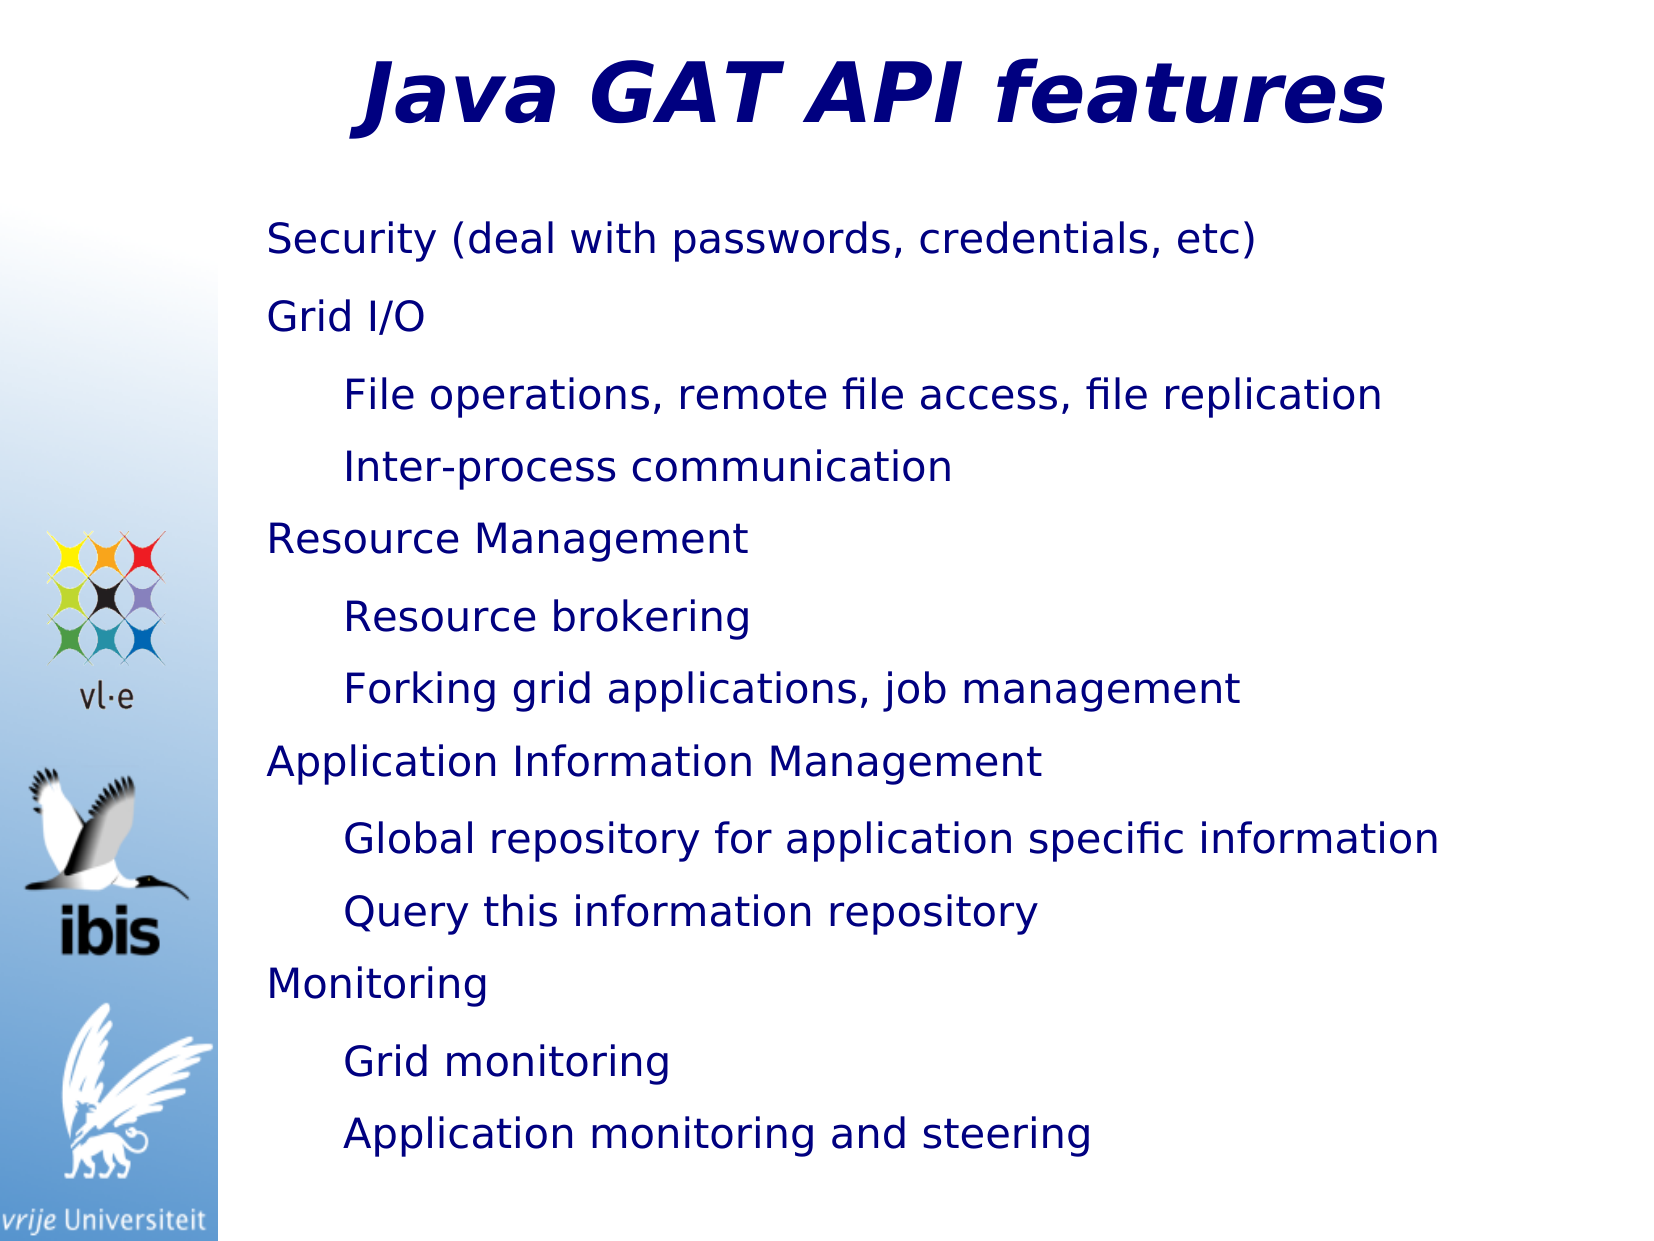

# Java GAT API features
Security (deal with passwords, credentials, etc)
Grid I/O
File operations, remote file access, file replication
Inter-process communication
Resource Management
Resource brokering
Forking grid applications, job management
Application Information Management
Global repository for application specific information
Query this information repository
Monitoring
Grid monitoring
Application monitoring and steering